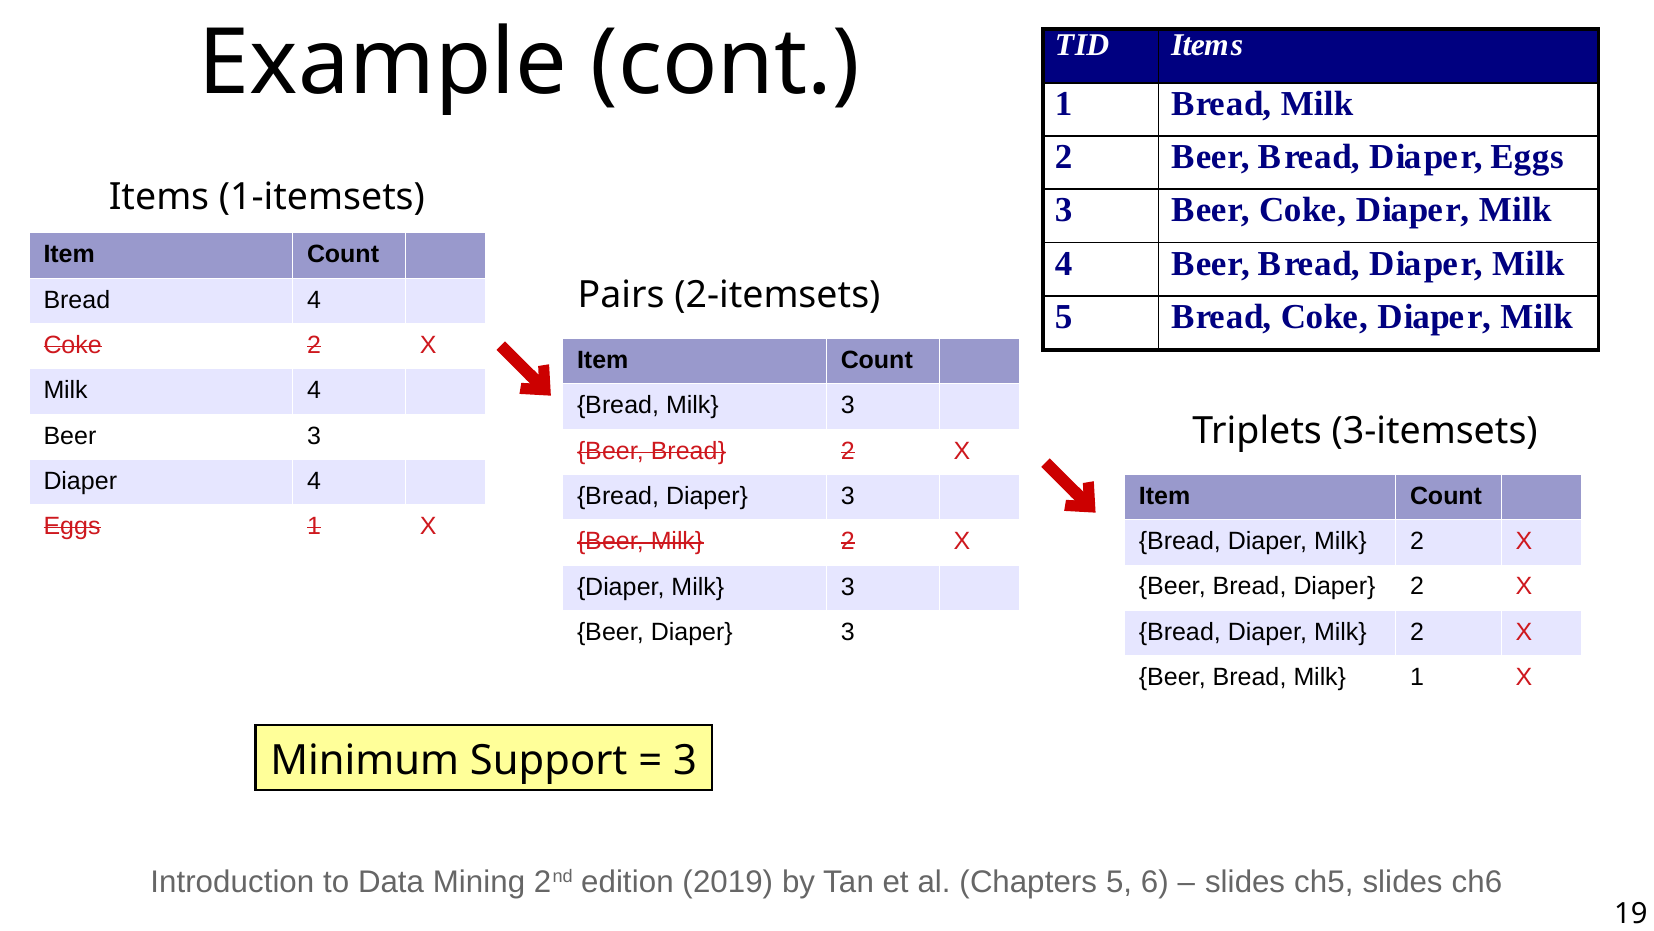

# Example (cont.)
Items (1-itemsets)
| Item | Count | |
| --- | --- | --- |
| Bread | 4 | |
| Coke | 2 | X |
| Milk | 4 | |
| Beer | 3 | |
| Diaper | 4 | |
| Eggs | 1 | X |
Pairs (2-itemsets)
| Item | Count | |
| --- | --- | --- |
| {Bread, Milk} | 3 | |
| {Beer, Bread} | 2 | X |
| {Bread, Diaper} | 3 | |
| {Beer, Milk} | 2 | X |
| {Diaper, Milk} | 3 | |
| {Beer, Diaper} | 3 | |
Triplets (3-itemsets)
| Item | Count | |
| --- | --- | --- |
| {Bread, Diaper, Milk} | 2 | X |
| {Beer, Bread, Diaper} | 2 | X |
| {Bread, Diaper, Milk} | 2 | X |
| {Beer, Bread, Milk} | 1 | X |
Minimum Support = 3
Introduction to Data Mining 2nd edition (2019) by Tan et al. (Chapters 5, 6) – slides ch5, slides ch6
19